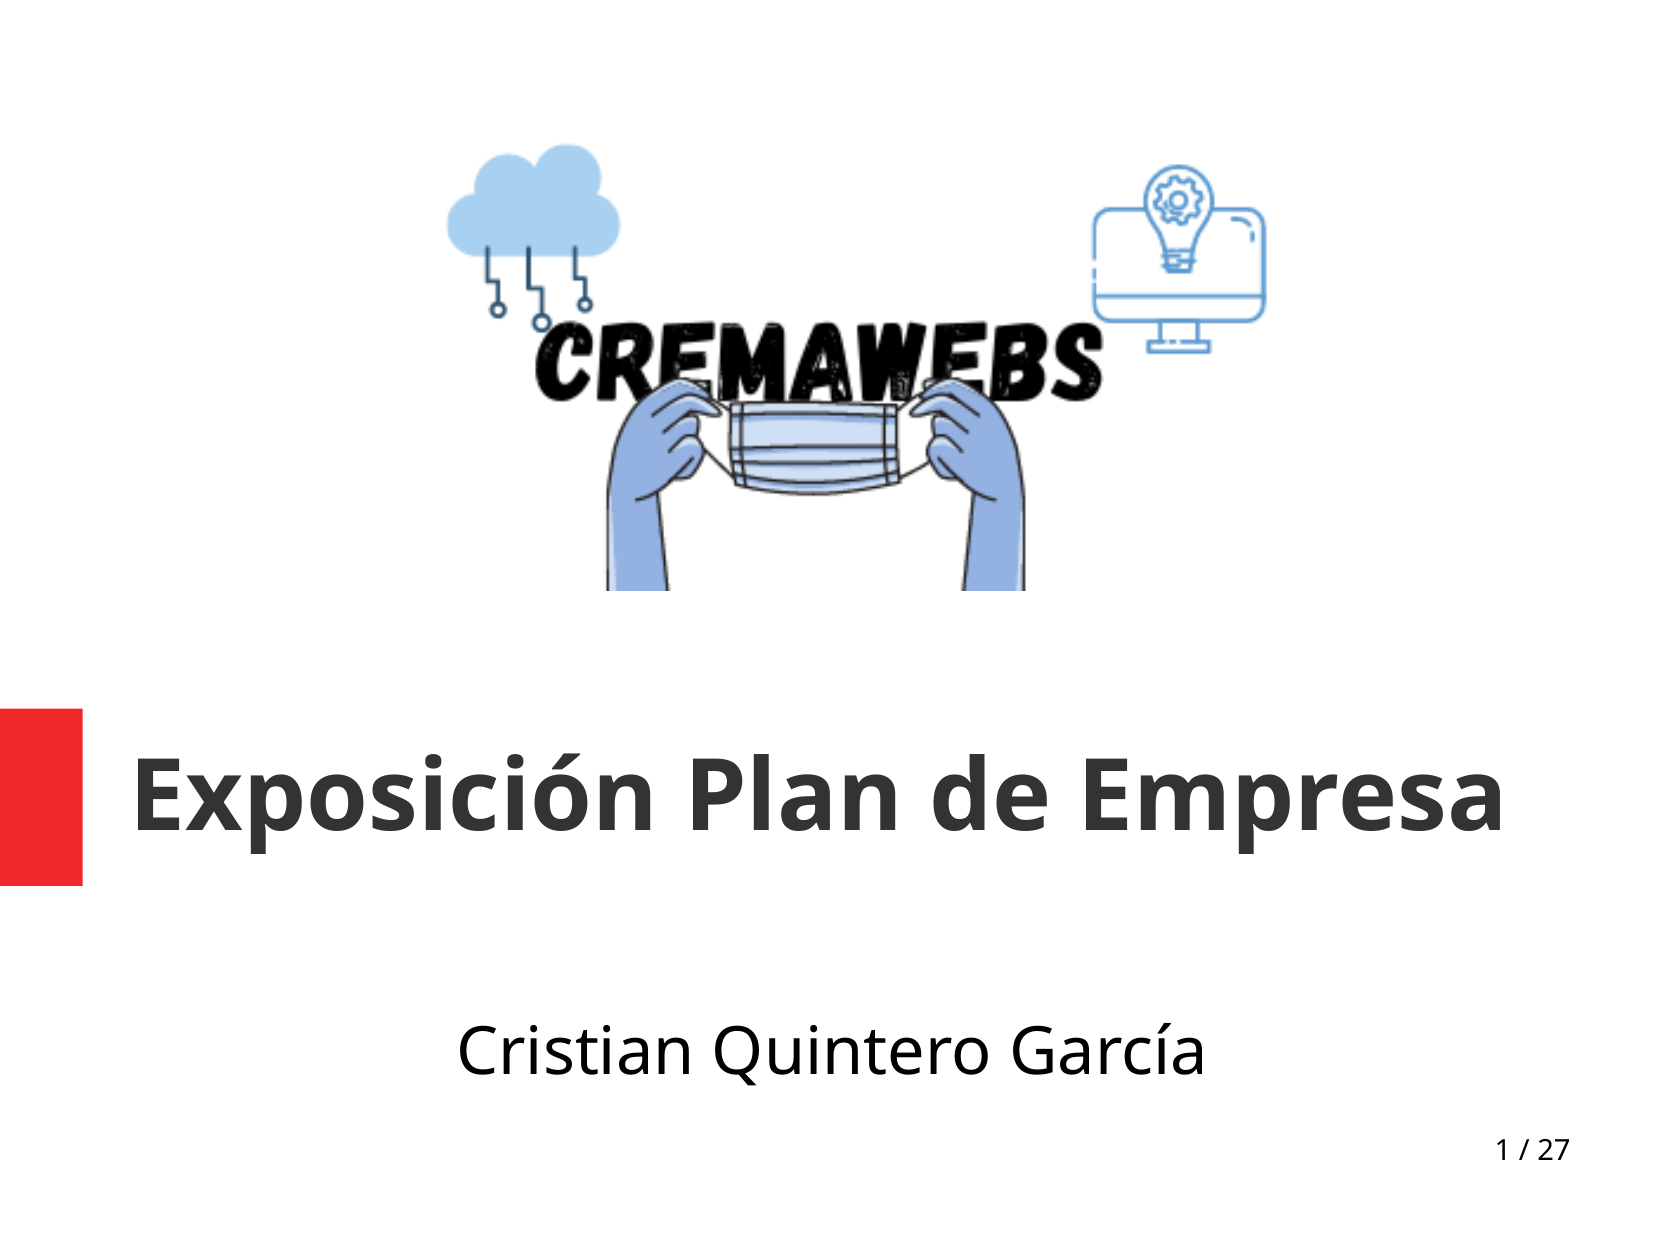

# Exposición Plan de Empresa
Cristian Quintero García
1